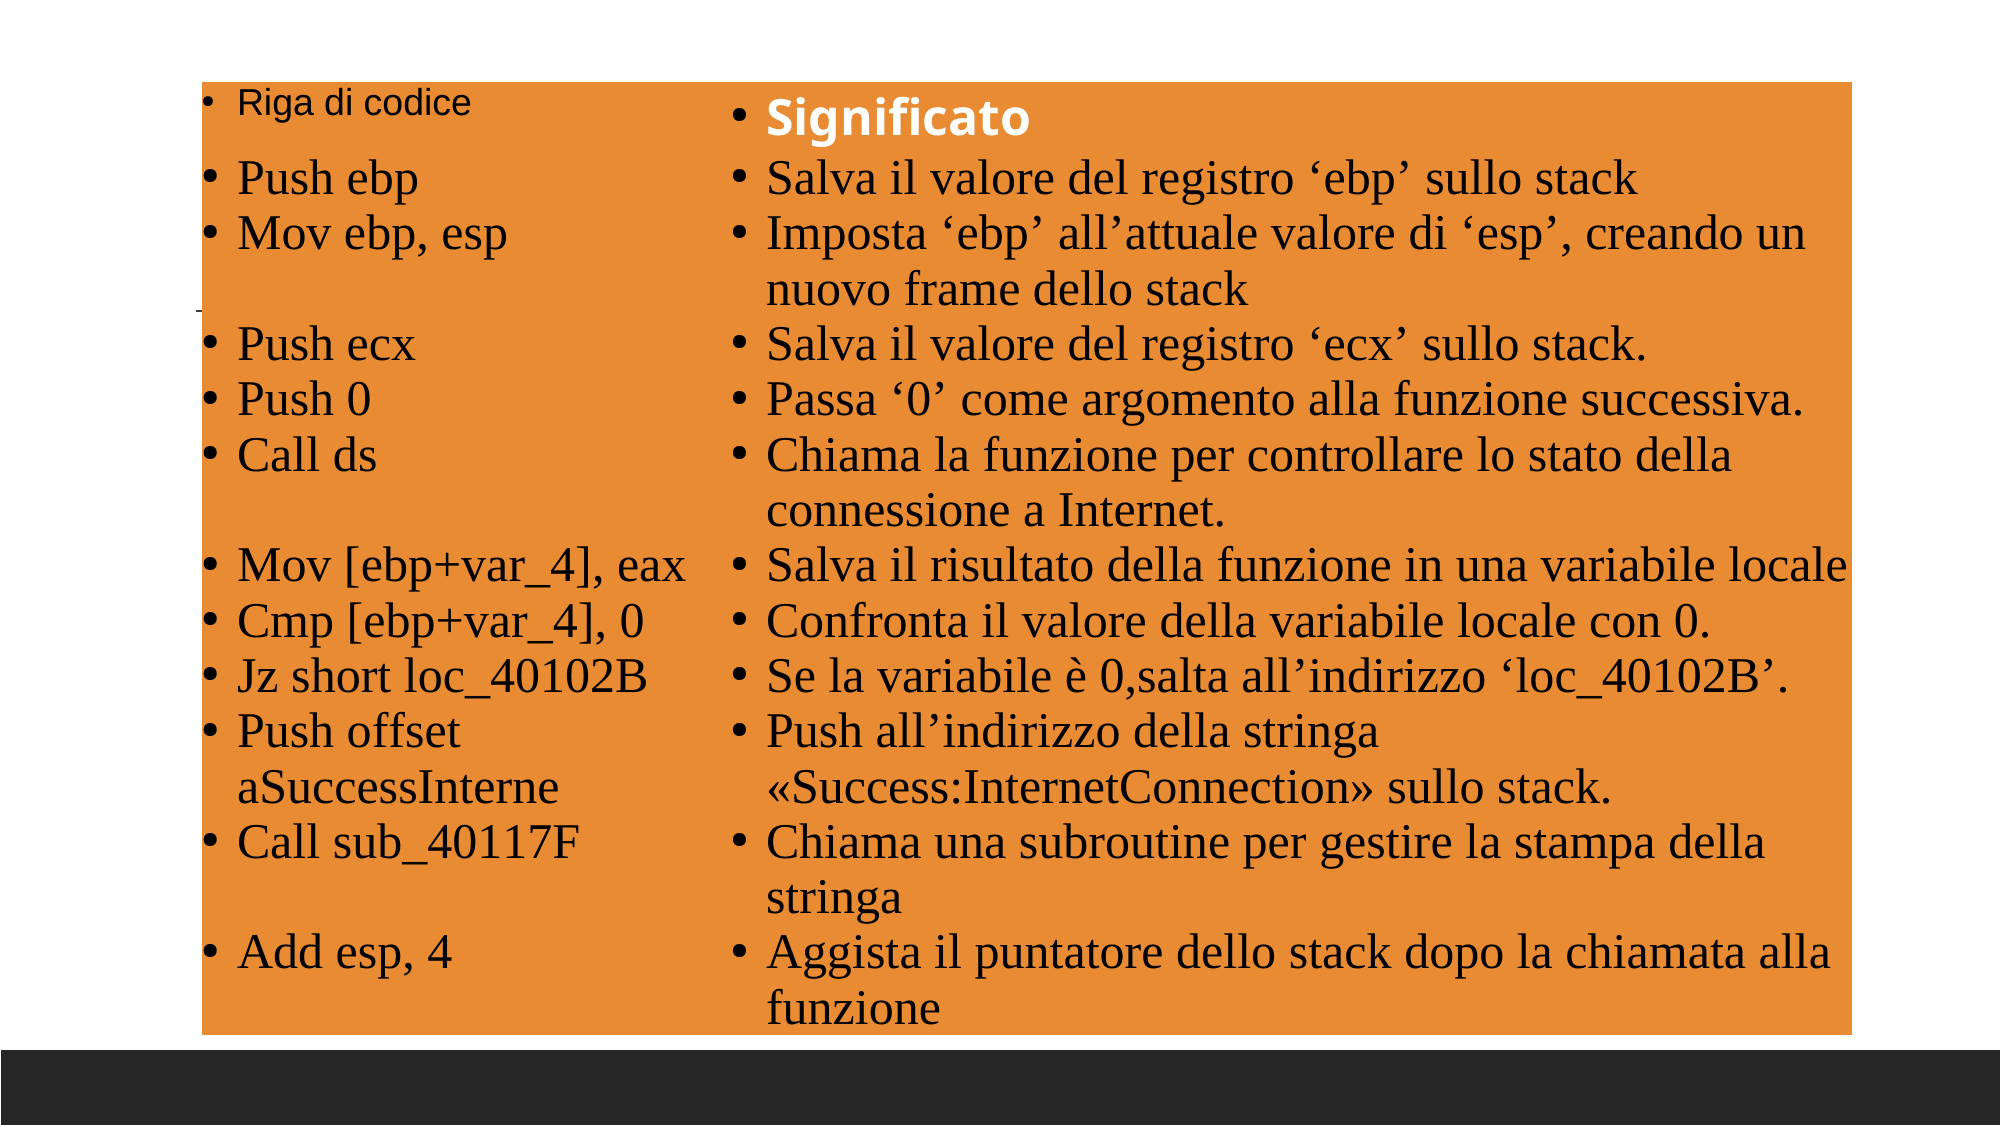

| Riga di codice | Significato |
| --- | --- |
| Push ebp | Salva il valore del registro ‘ebp’ sullo stack |
| Mov ebp, esp | Imposta ‘ebp’ all’attuale valore di ‘esp’, creando un nuovo frame dello stack |
| Push ecx | Salva il valore del registro ‘ecx’ sullo stack. |
| Push 0 | Passa ‘0’ come argomento alla funzione successiva. |
| Call ds | Chiama la funzione per controllare lo stato della connessione a Internet. |
| Mov [ebp+var\_4], eax | Salva il risultato della funzione in una variabile locale |
| Cmp [ebp+var\_4], 0 | Confronta il valore della variabile locale con 0. |
| Jz short loc\_40102B | Se la variabile è 0,salta all’indirizzo ‘loc\_40102B’. |
| Push offset aSuccessInterne | Push all’indirizzo della stringa «Success:InternetConnection» sullo stack. |
| Call sub\_40117F | Chiama una subroutine per gestire la stampa della stringa |
| Add esp, 4 | Aggista il puntatore dello stack dopo la chiamata alla funzione |